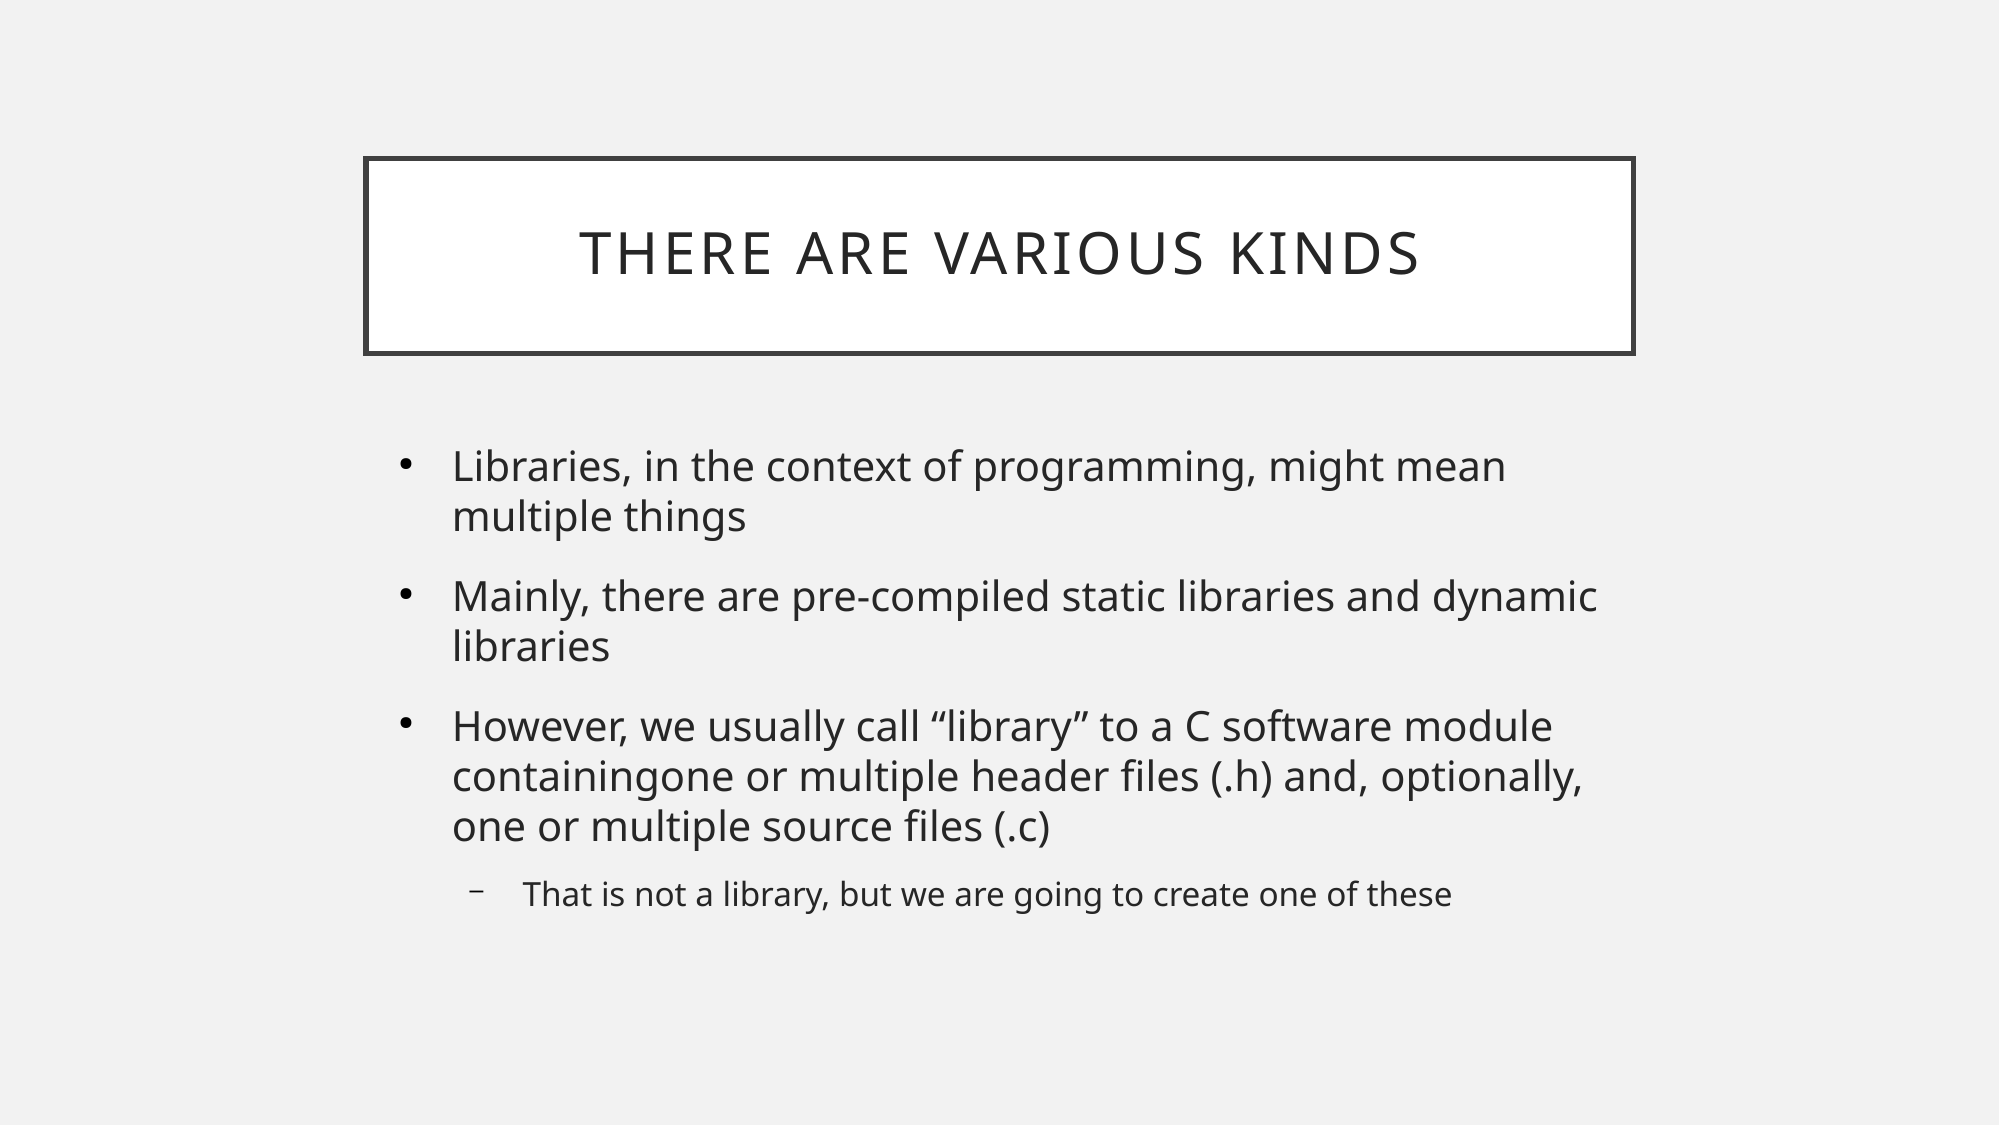

# There are various kinds
Libraries, in the context of programming, might mean multiple things
Mainly, there are pre-compiled static libraries and dynamic libraries
However, we usually call “library” to a C software module containingone or multiple header files (.h) and, optionally, one or multiple source files (.c)
That is not a library, but we are going to create one of these